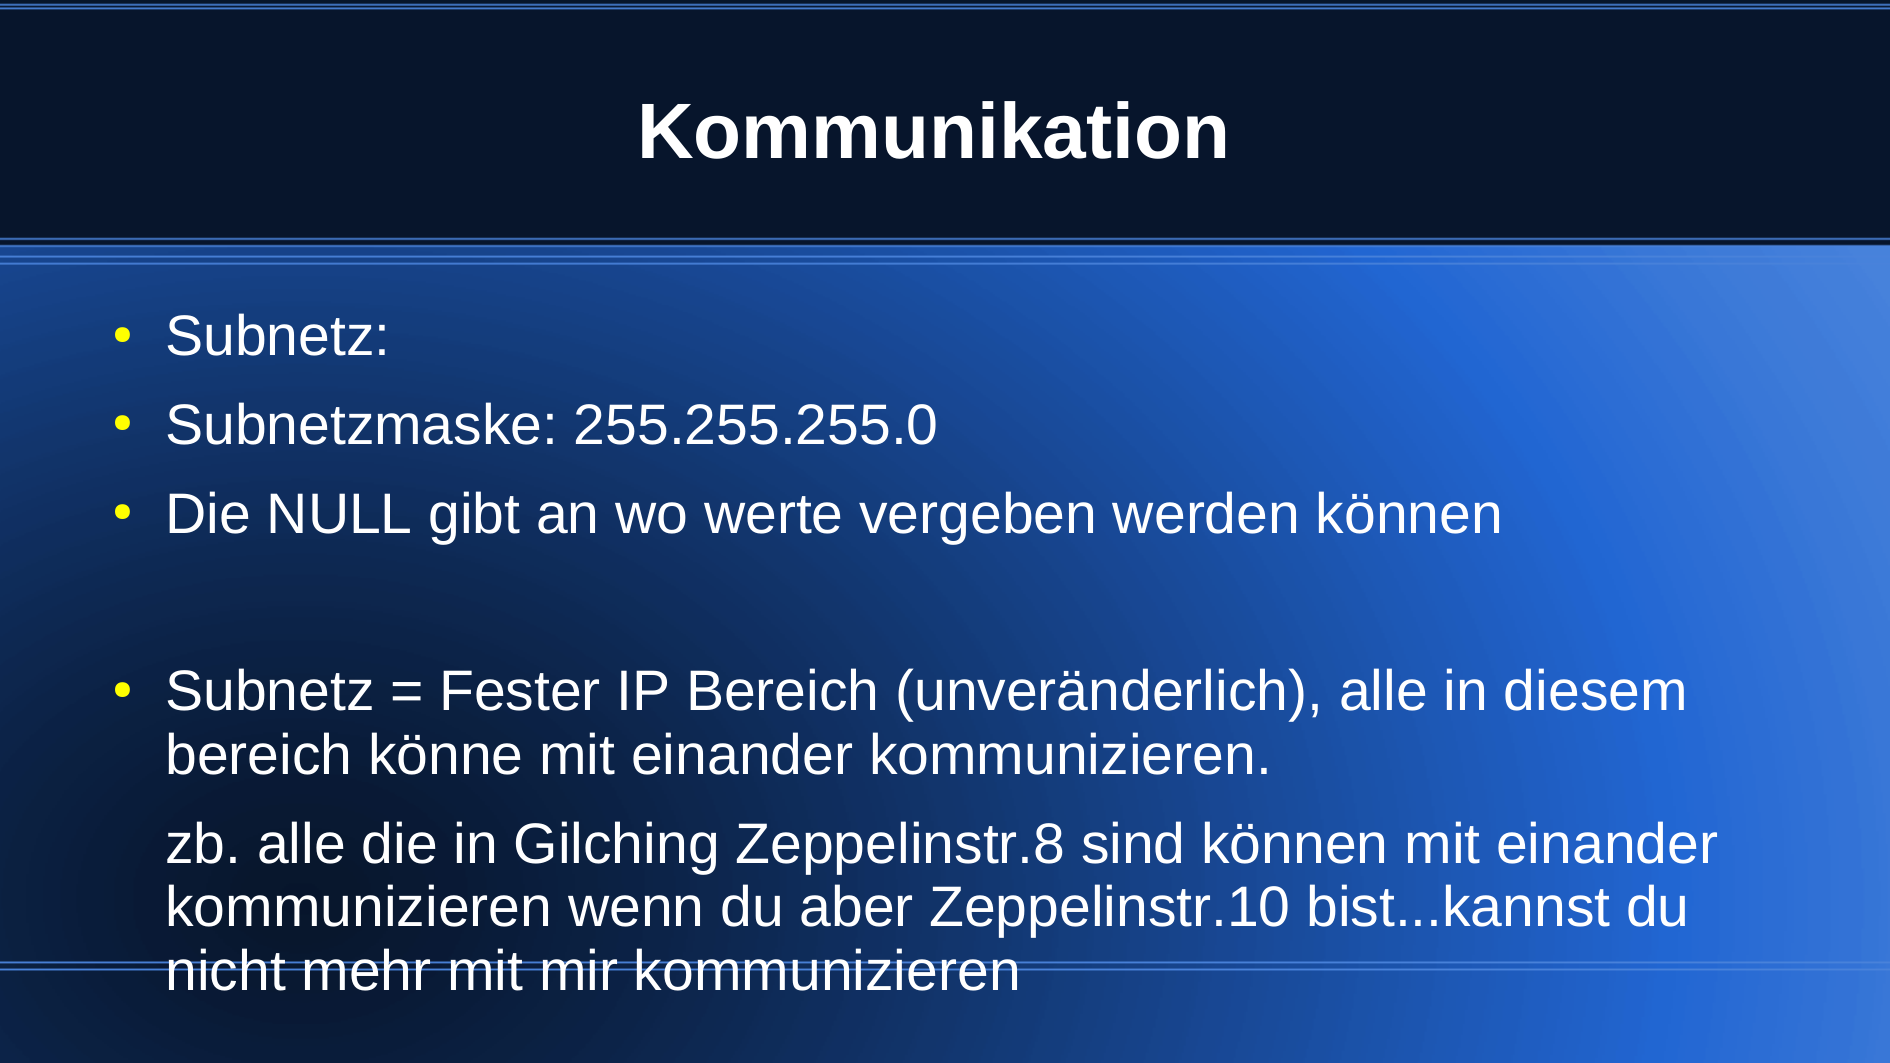

# Kommunikation
Subnetz:
Subnetzmaske: 255.255.255.0
Die NULL gibt an wo werte vergeben werden können
Subnetz = Fester IP Bereich (unveränderlich), alle in diesem bereich könne mit einander kommunizieren.
zb. alle die in Gilching Zeppelinstr.8 sind können mit einander kommunizieren wenn du aber Zeppelinstr.10 bist...kannst du nicht mehr mit mir kommunizieren